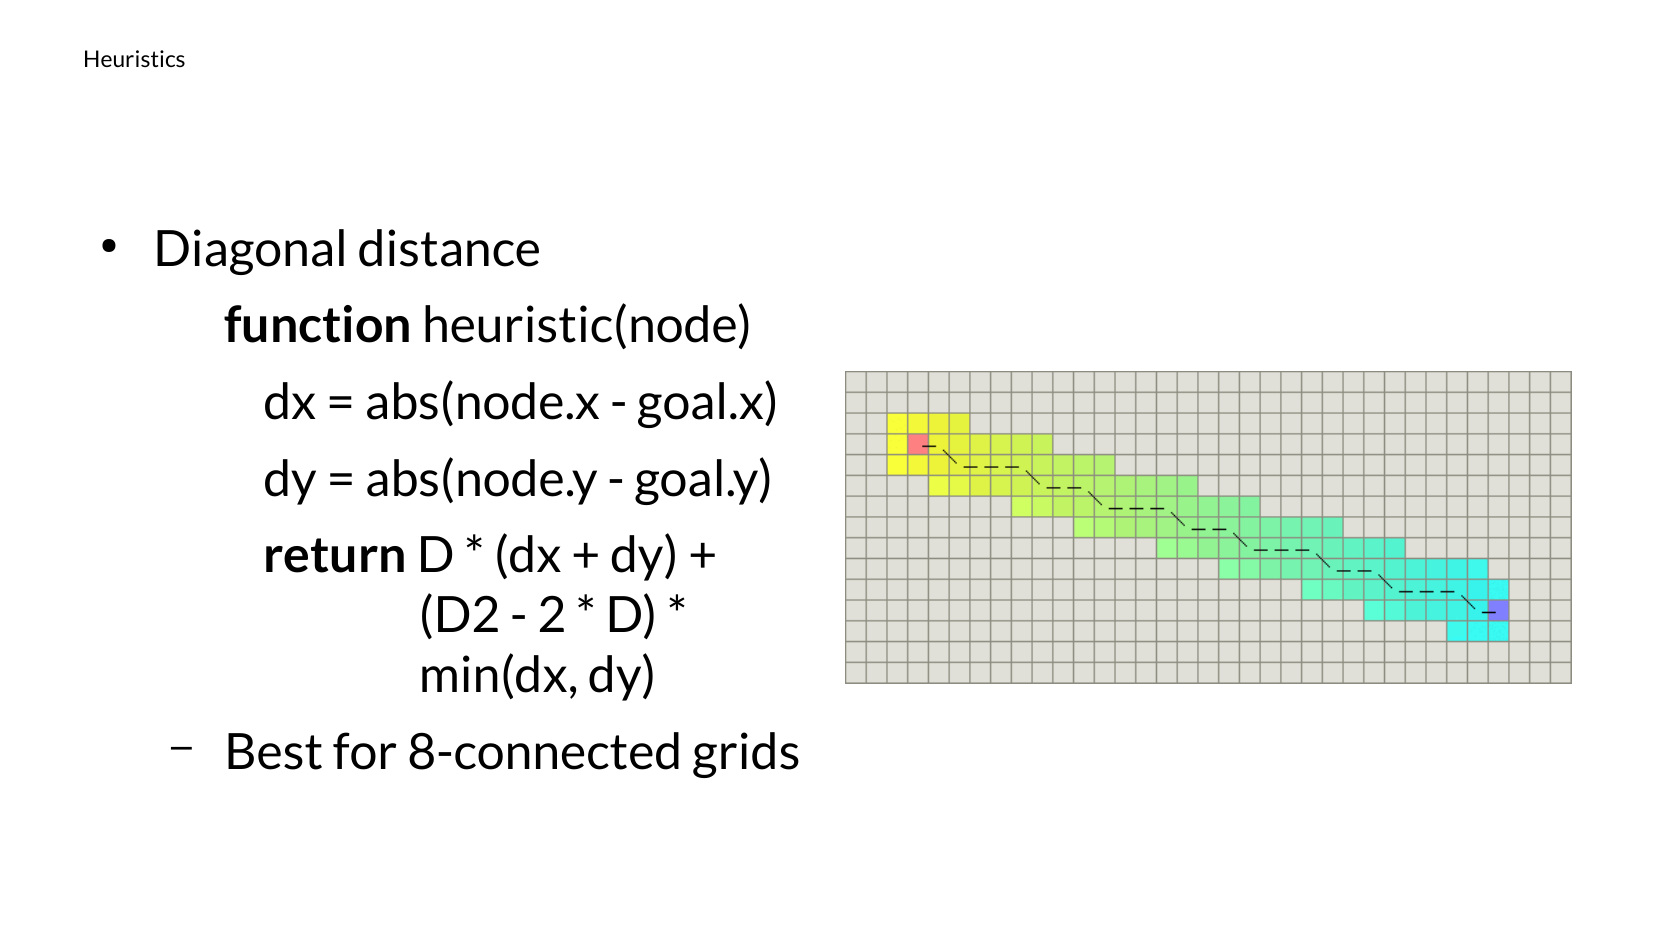

# Heuristics
Diagonal distance
function heuristic(node)
 dx = abs(node.x - goal.x)
 dy = abs(node.y - goal.y)
 return D * (dx + dy) + (D2 - 2 * D) * min(dx, dy)
Best for 8-connected grids